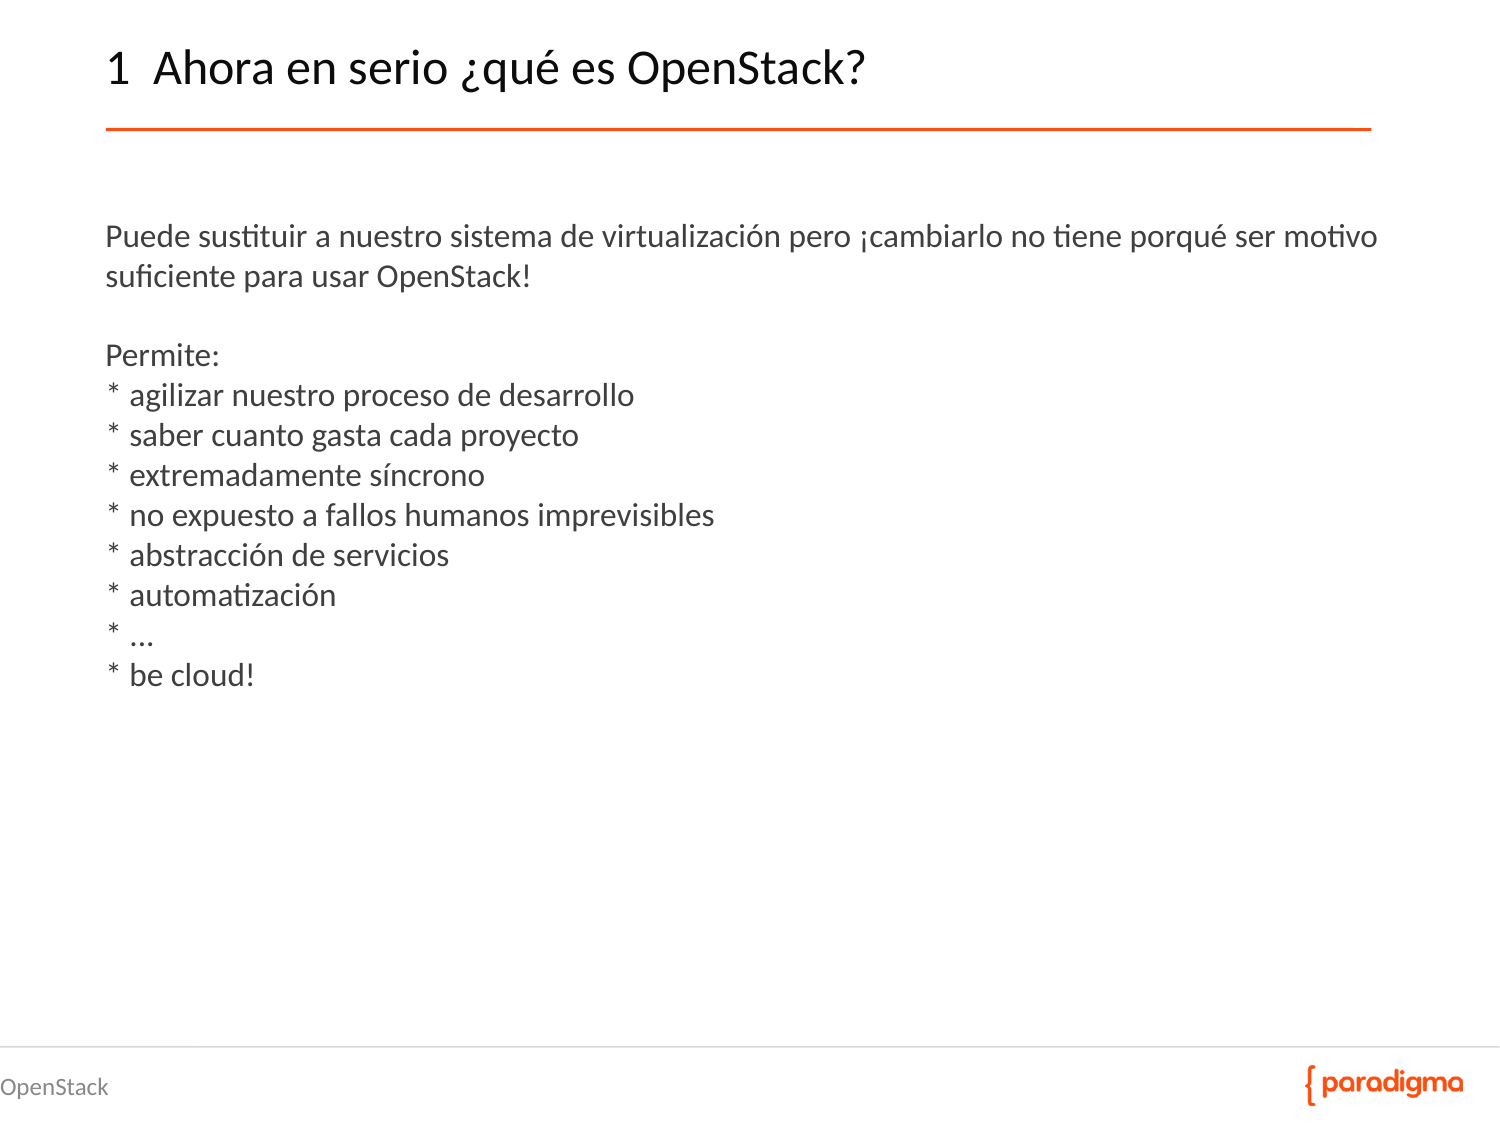

1 Ahora en serio ¿qué es OpenStack?
Puede sustituir a nuestro sistema de virtualización pero ¡cambiarlo no tiene porqué ser motivo suficiente para usar OpenStack!
Permite:
* agilizar nuestro proceso de desarrollo
* saber cuanto gasta cada proyecto
* extremadamente síncrono
* no expuesto a fallos humanos imprevisibles
* abstracción de servicios
* automatización
* ...
* be cloud!
Aquí hay dos saltos de línea para separar bloques de texto. Así te leerán mejor y podrán comprender la información estructurada que les presentas
OpenStack